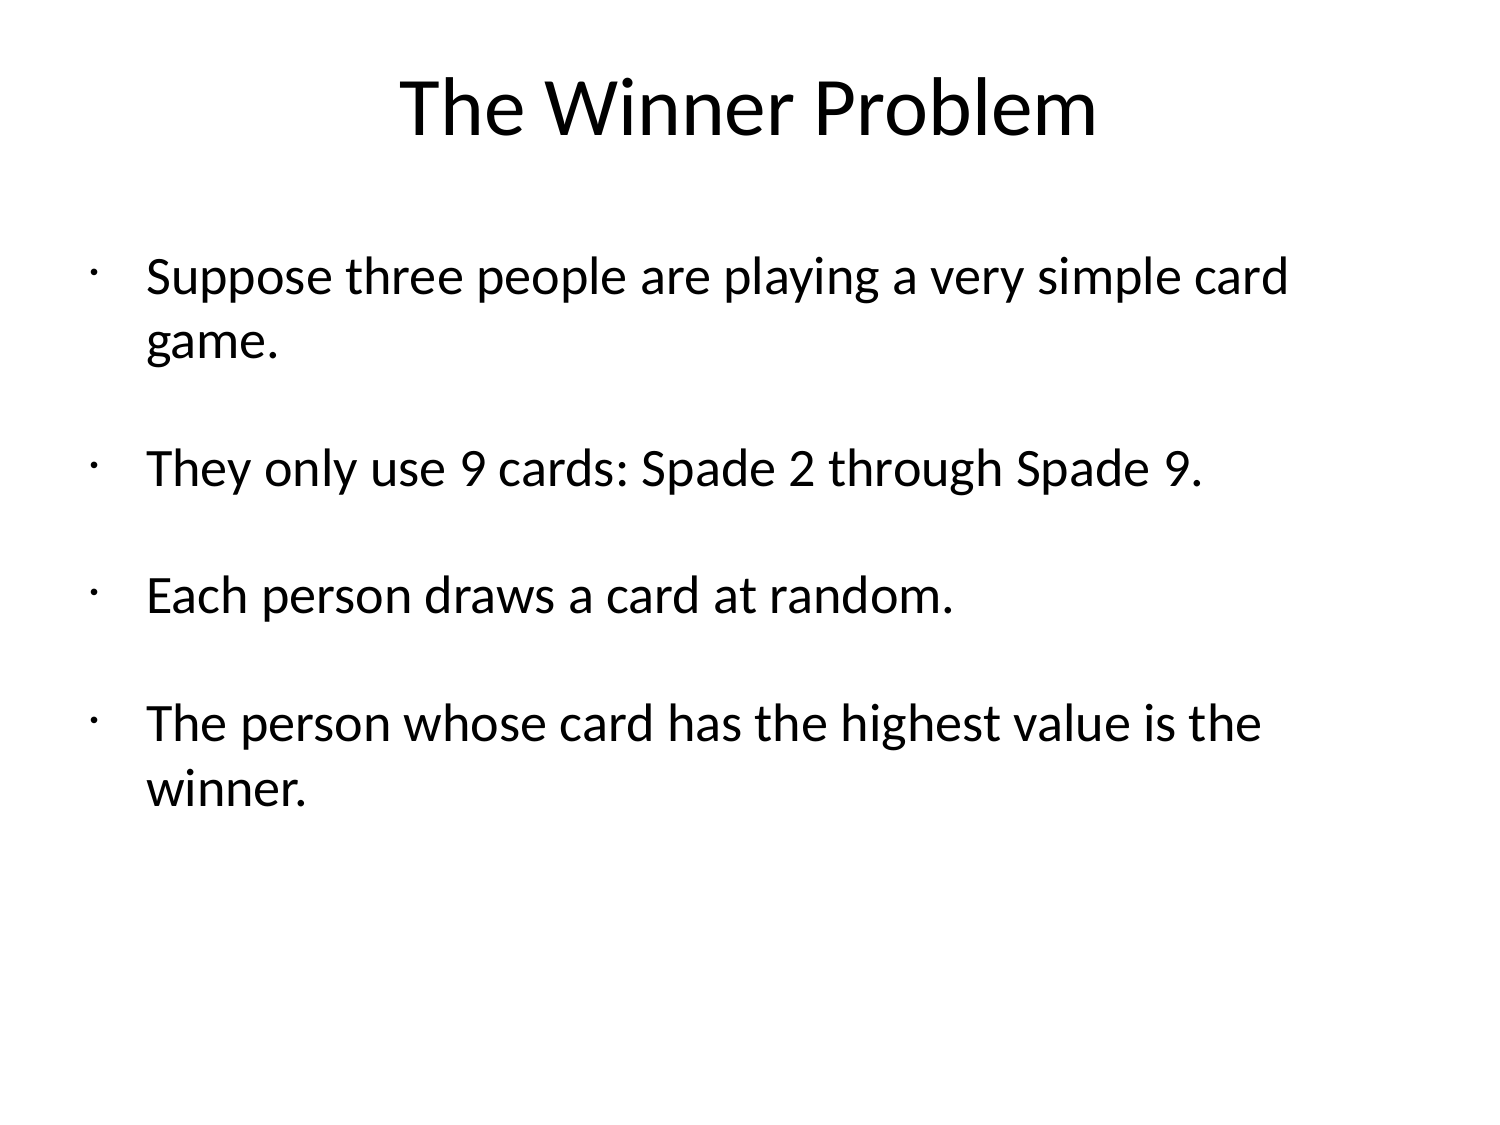

# The Winner Problem
Suppose three people are playing a very simple card game.
They only use 9 cards: Spade 2 through Spade 9.
Each person draws a card at random.
The person whose card has the highest value is the winner.